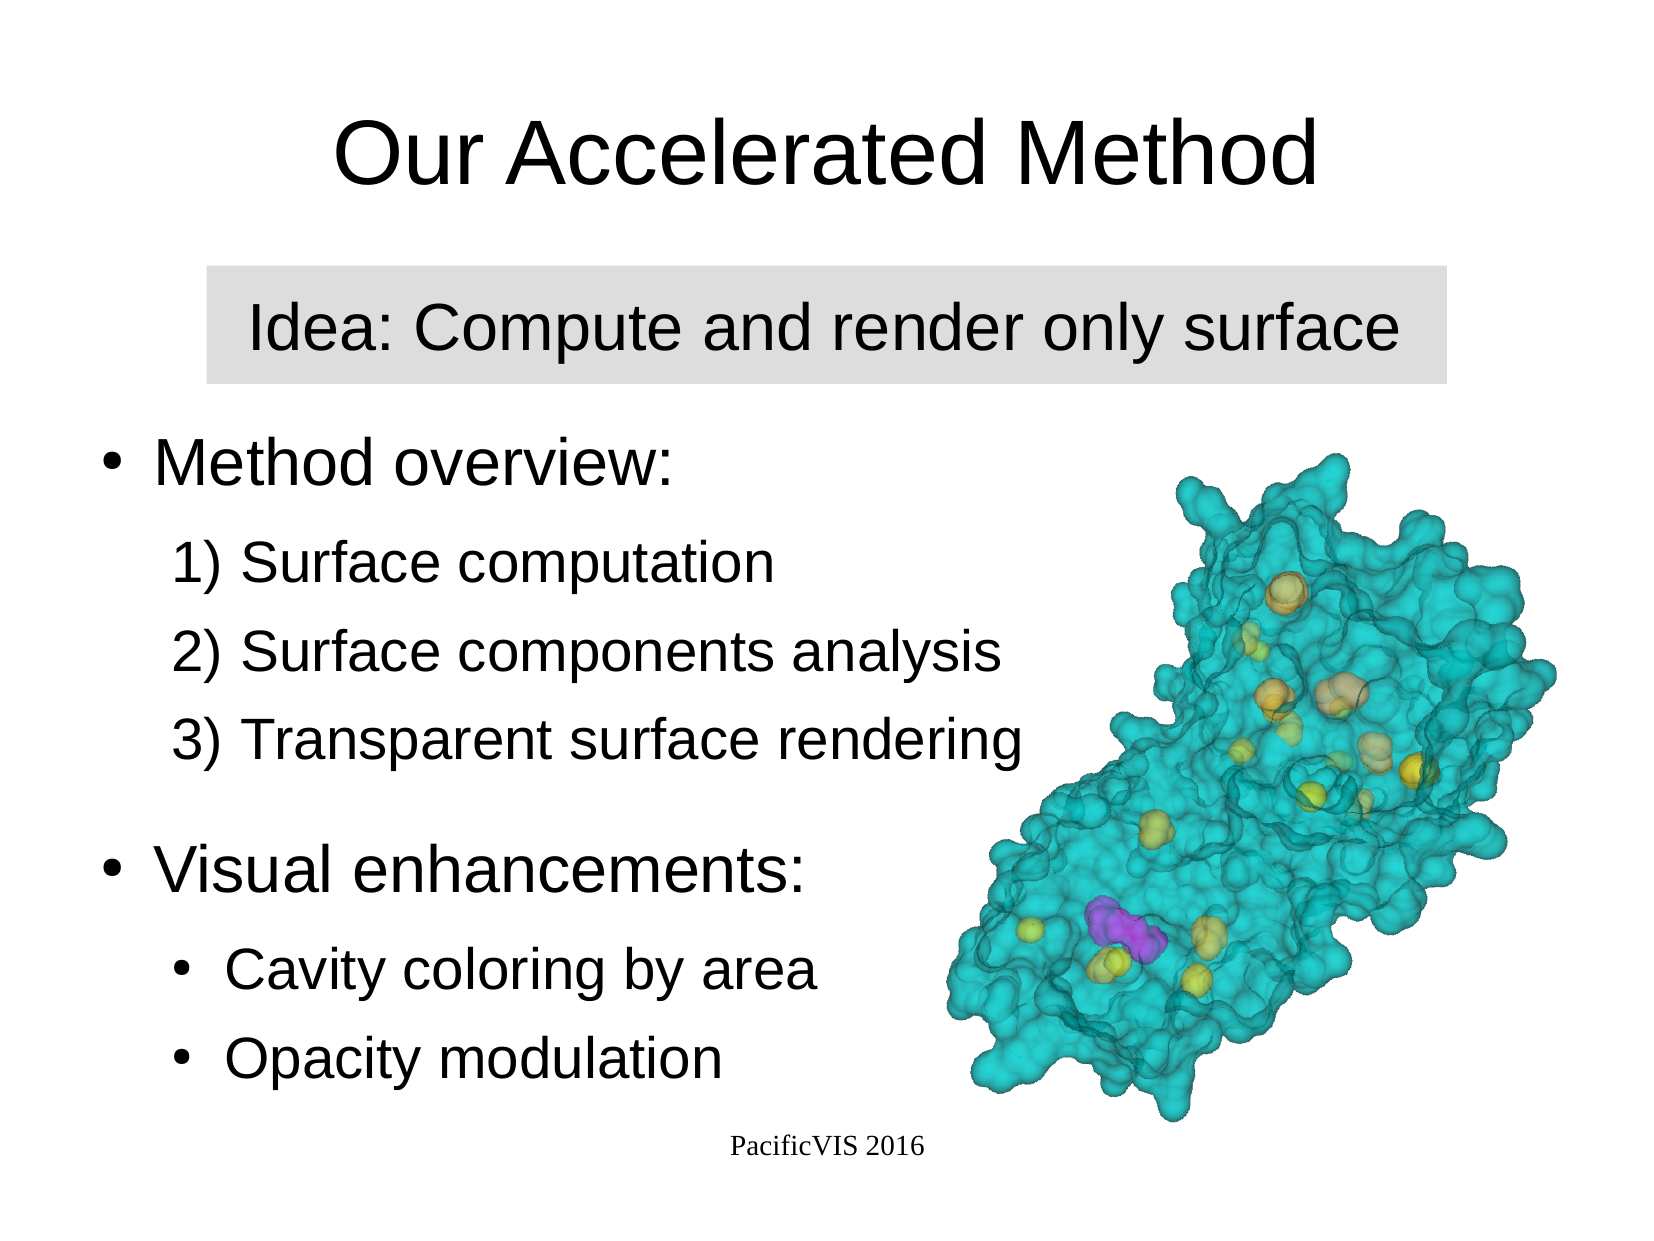

# Our Accelerated Method
Idea: Compute and render only surface
Method overview:
 Surface computation
 Surface components analysis
 Transparent surface rendering
Visual enhancements:
Cavity coloring by area
Opacity modulation
PacificVIS 2016